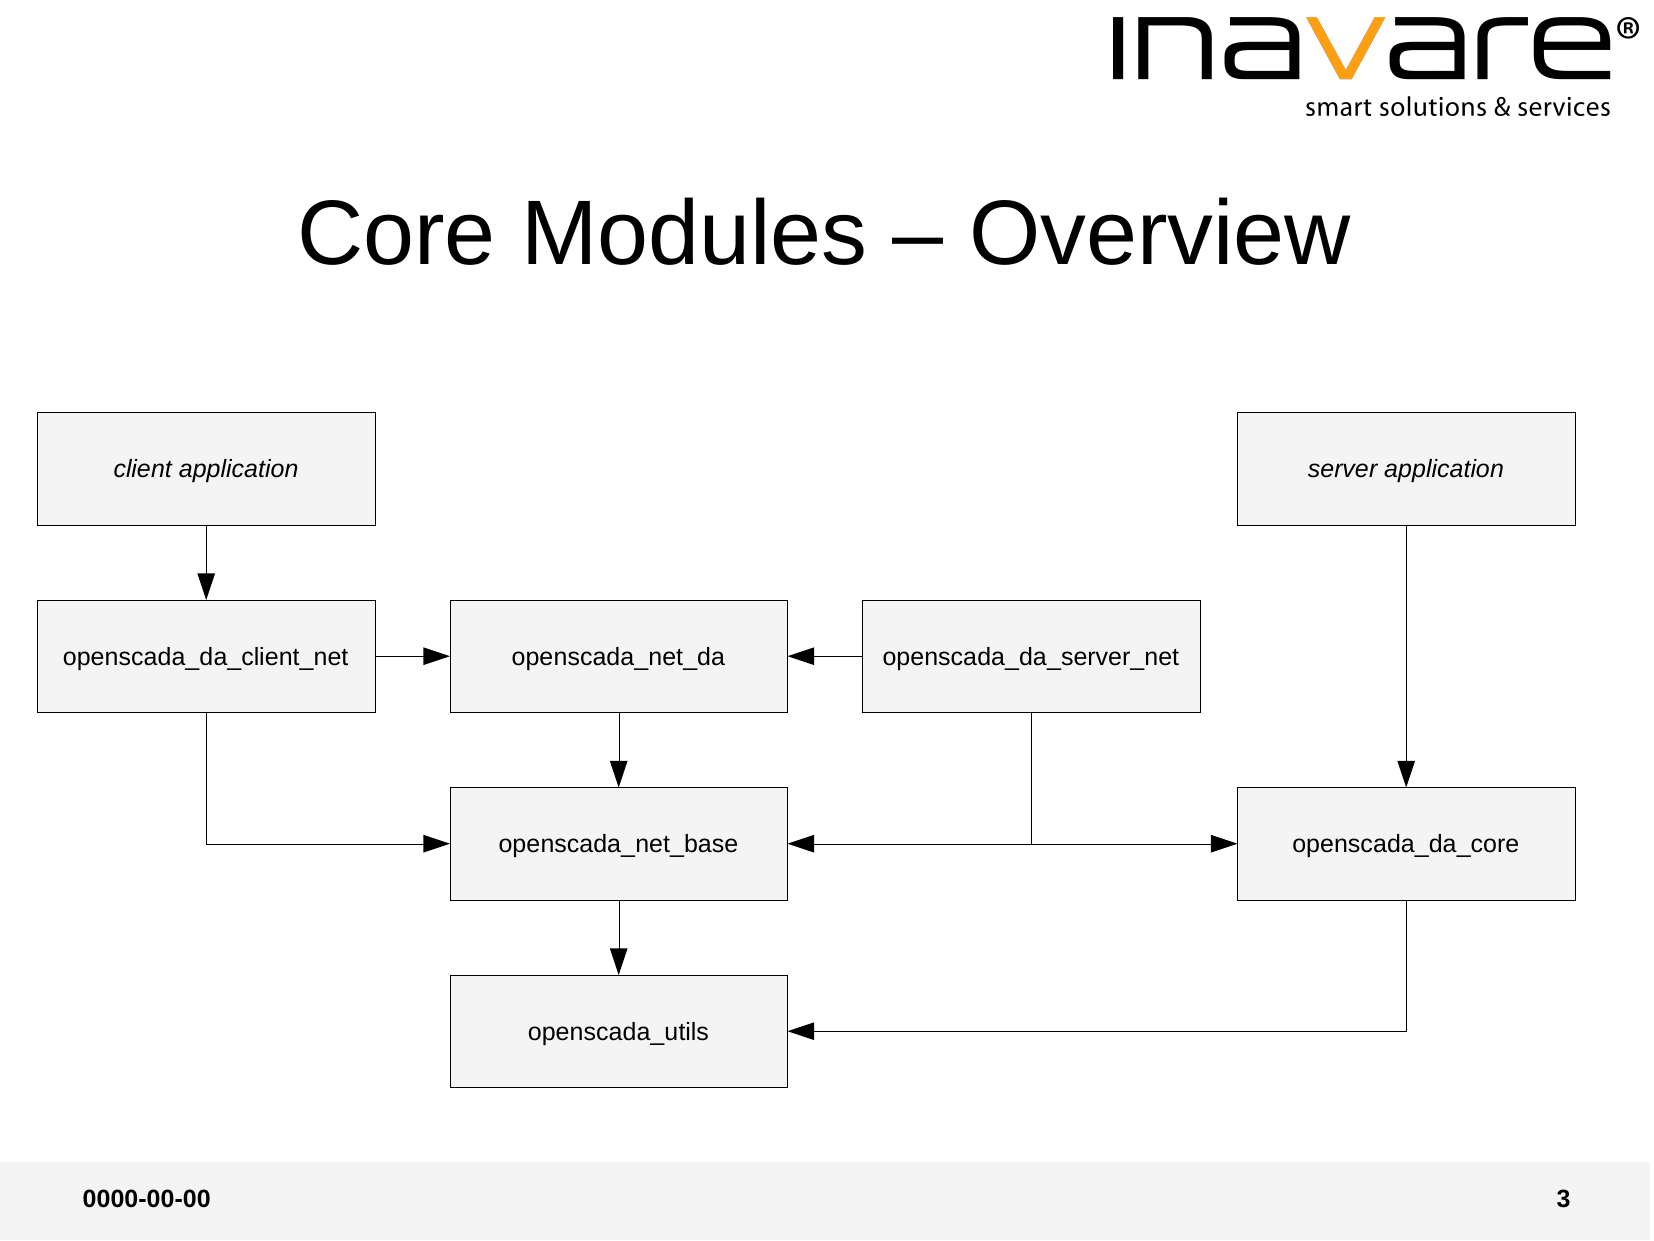

# Core Modules – Overview
client application
server application
openscada_da_client_net
openscada_net_da
openscada_da_server_net
openscada_net_base
openscada_da_core
openscada_utils
0000-00-00
3